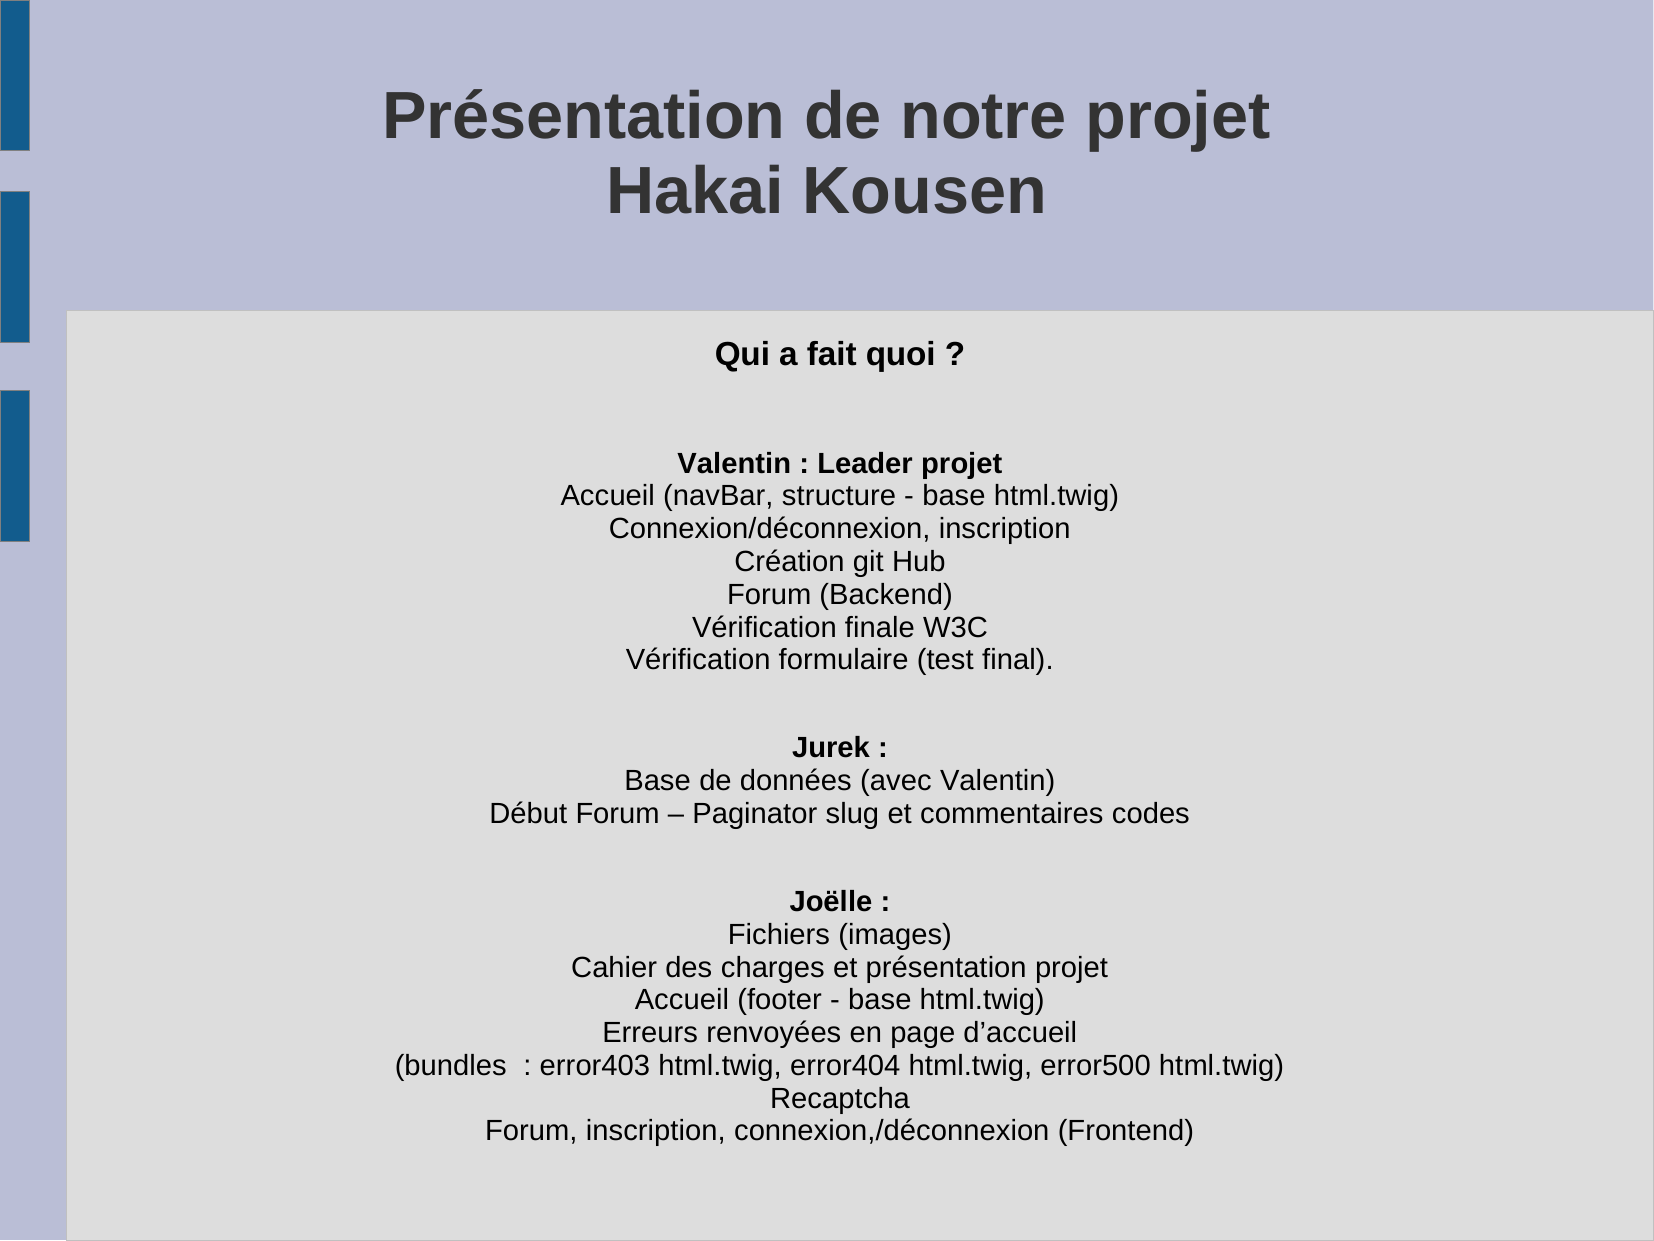

# Présentation de notre projet Hakai Kousen
Qui a fait quoi ?
Valentin : Leader projet
Accueil (navBar, structure - base html.twig)
Connexion/déconnexion, inscription
Création git Hub
Forum (Backend)
Vérification finale W3C
Vérification formulaire (test final).
Jurek :
Base de données (avec Valentin)
Début Forum – Paginator slug et commentaires codes
Joëlle :
Fichiers (images)
Cahier des charges et présentation projet
Accueil (footer - base html.twig)
Erreurs renvoyées en page d’accueil
(bundles  : error403 html.twig, error404 html.twig, error500 html.twig)
Recaptcha
Forum, inscription, connexion,/déconnexion (Frontend)